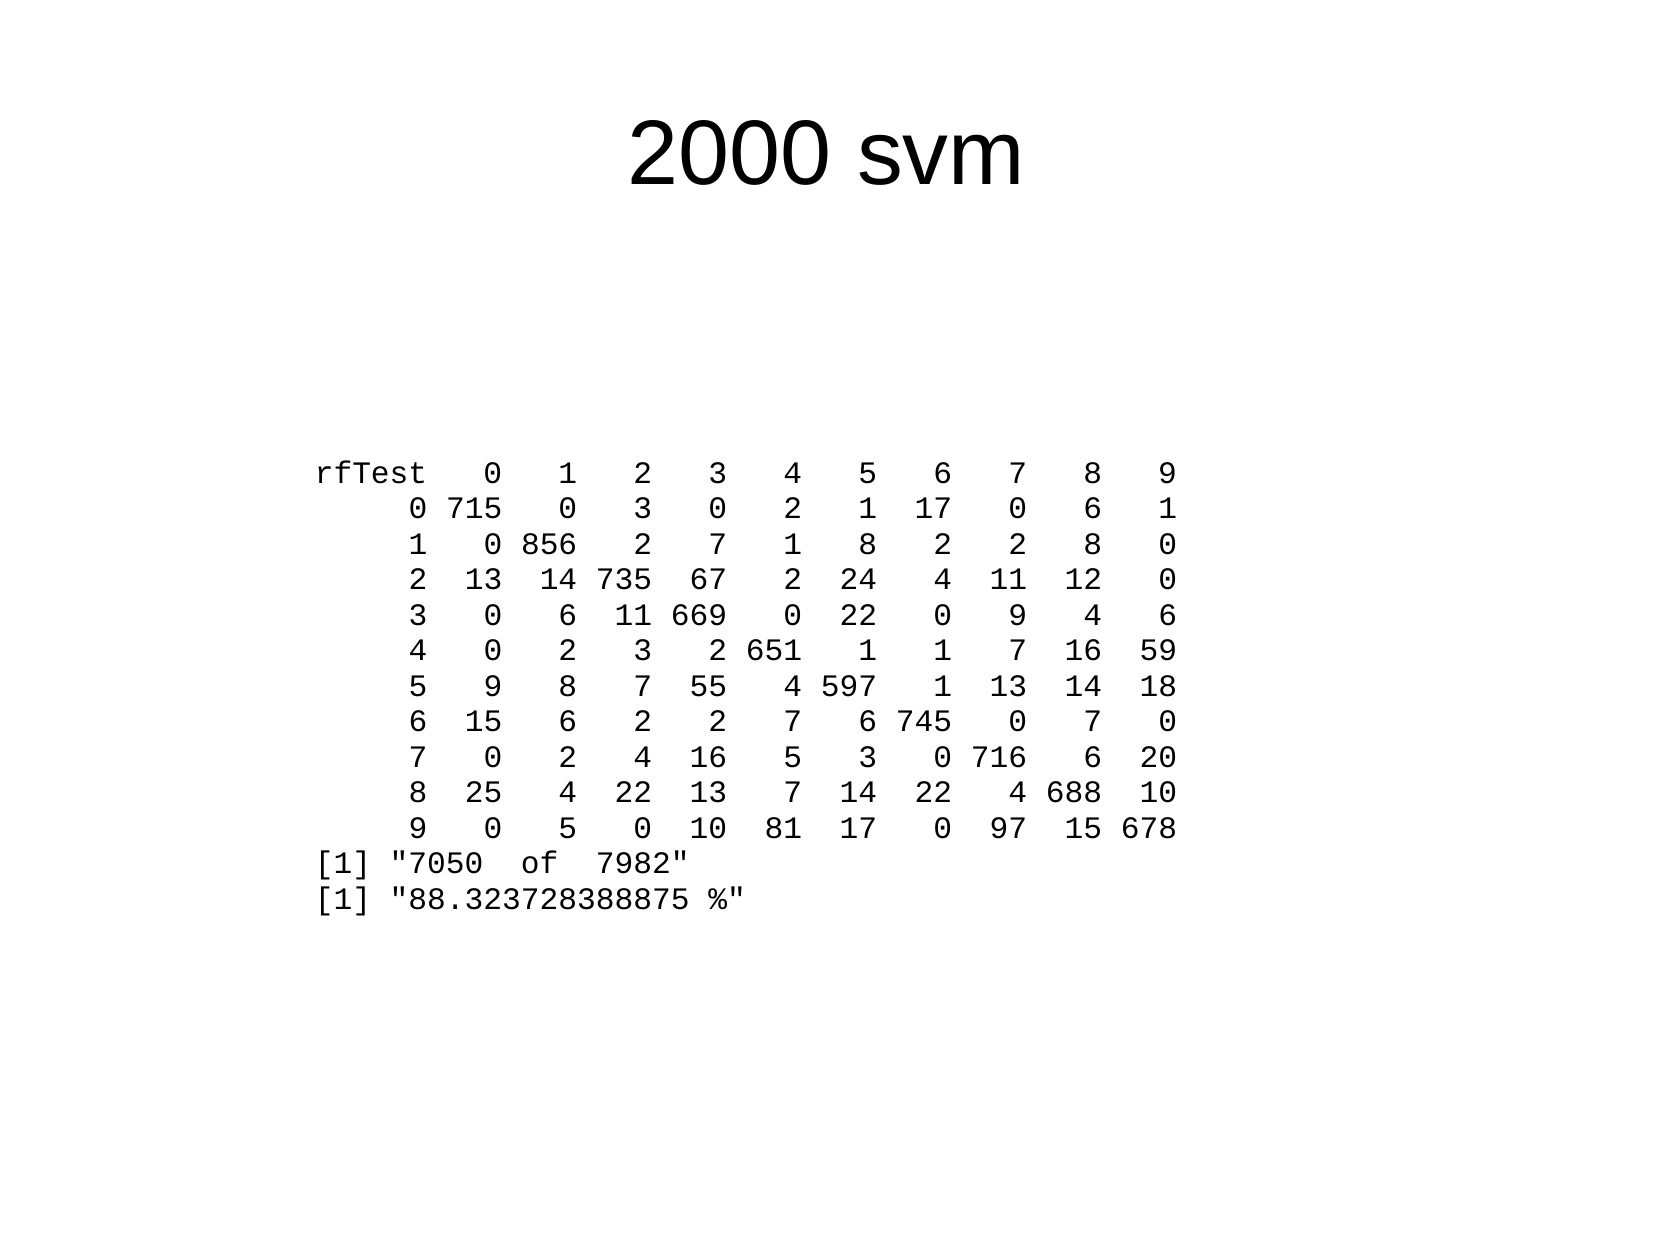

# 2000 svm
rfTest 0 1 2 3 4 5 6 7 8 9
 0 715 0 3 0 2 1 17 0 6 1
 1 0 856 2 7 1 8 2 2 8 0
 2 13 14 735 67 2 24 4 11 12 0
 3 0 6 11 669 0 22 0 9 4 6
 4 0 2 3 2 651 1 1 7 16 59
 5 9 8 7 55 4 597 1 13 14 18
 6 15 6 2 2 7 6 745 0 7 0
 7 0 2 4 16 5 3 0 716 6 20
 8 25 4 22 13 7 14 22 4 688 10
 9 0 5 0 10 81 17 0 97 15 678
[1] "7050 of 7982"
[1] "88.323728388875 %"